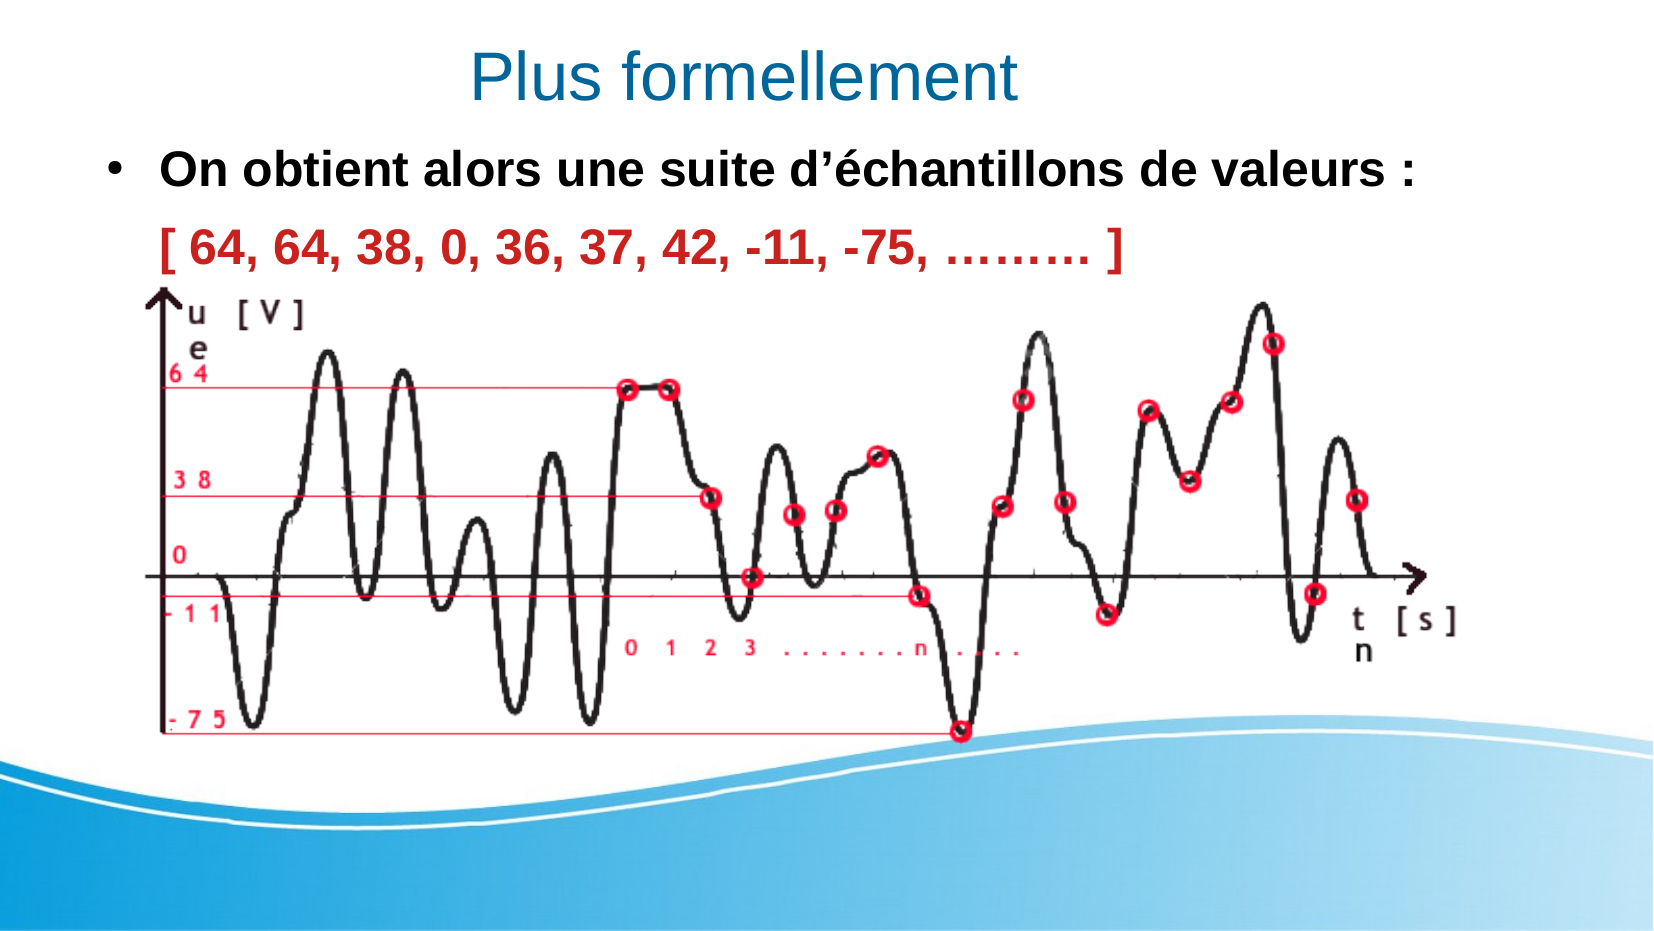

# Plus formellement
On obtient alors une suite d’échantillons de valeurs :
[ 64, 64, 38, 0, 36, 37, 42, -11, -75, ……… ]